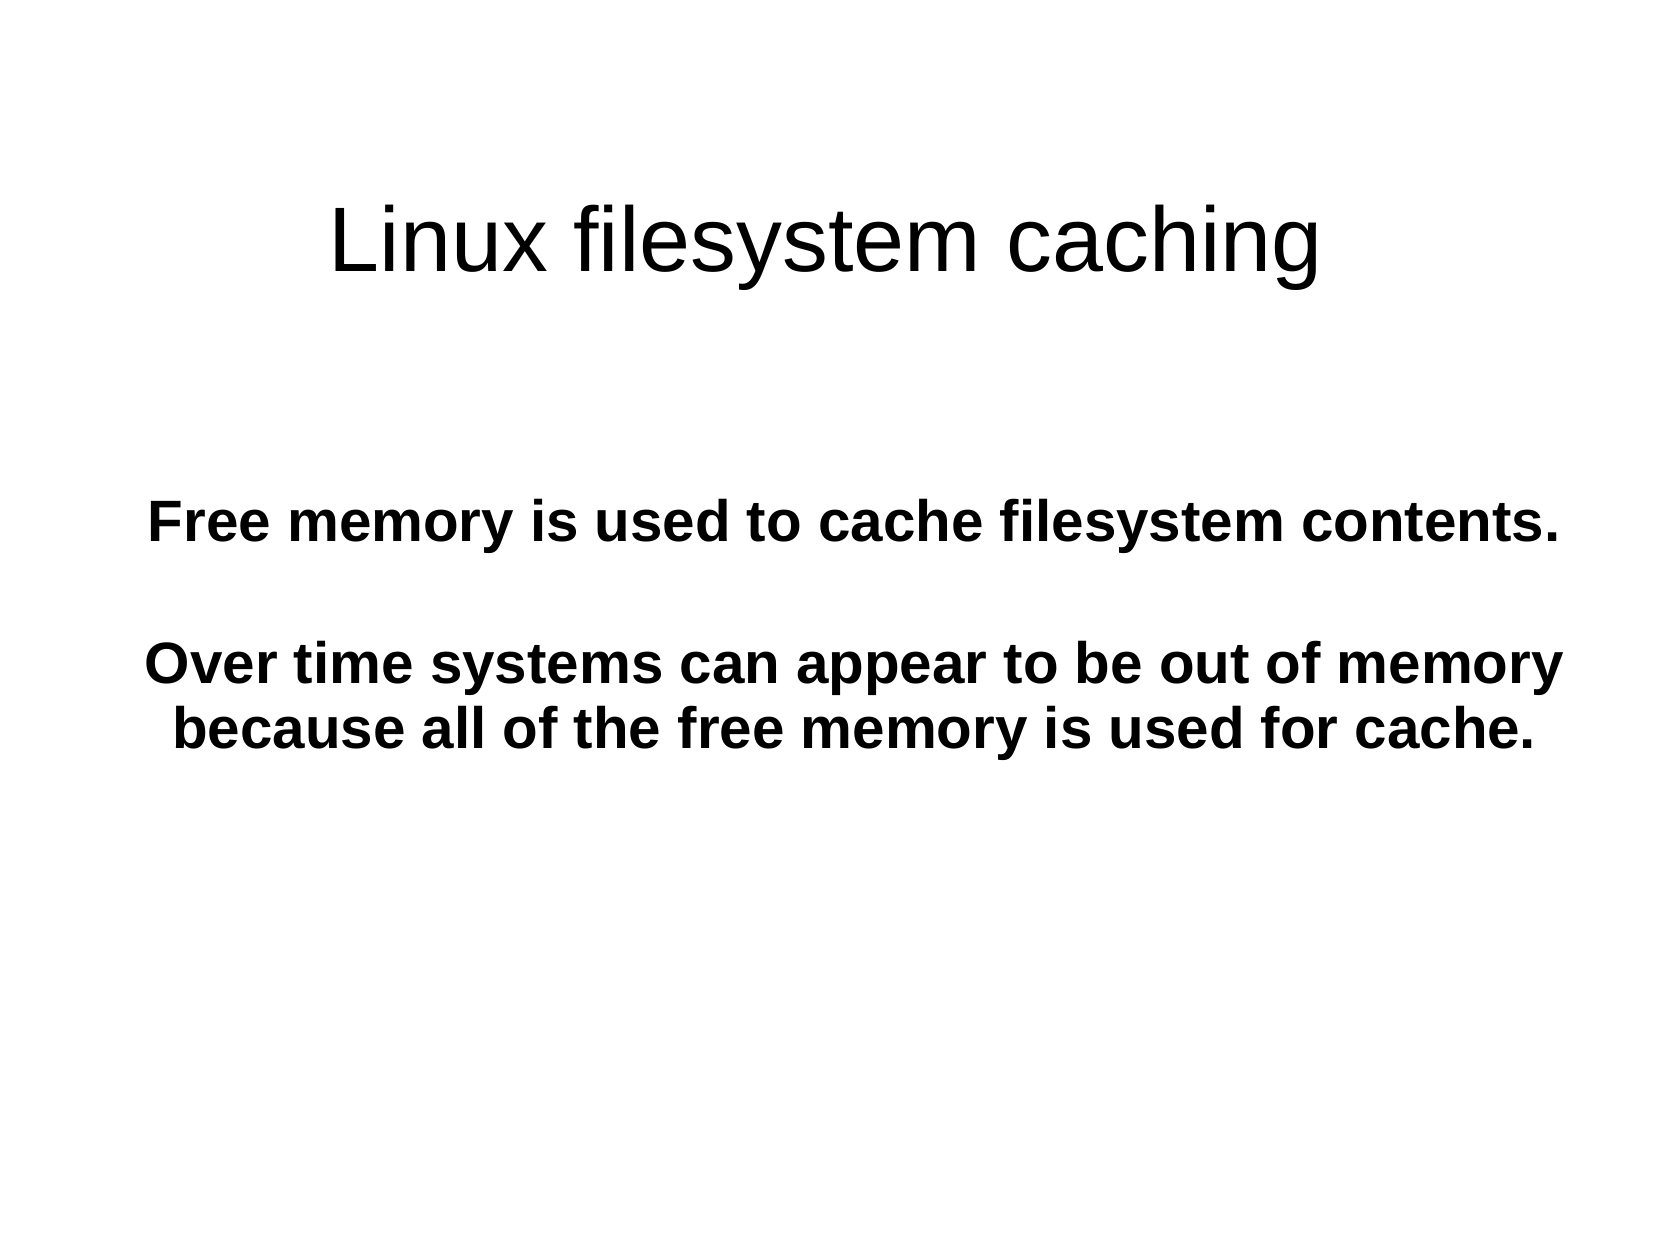

# Linux filesystem caching
Free memory is used to cache filesystem contents.
Over time systems can appear to be out of memory because all of the free memory is used for cache.